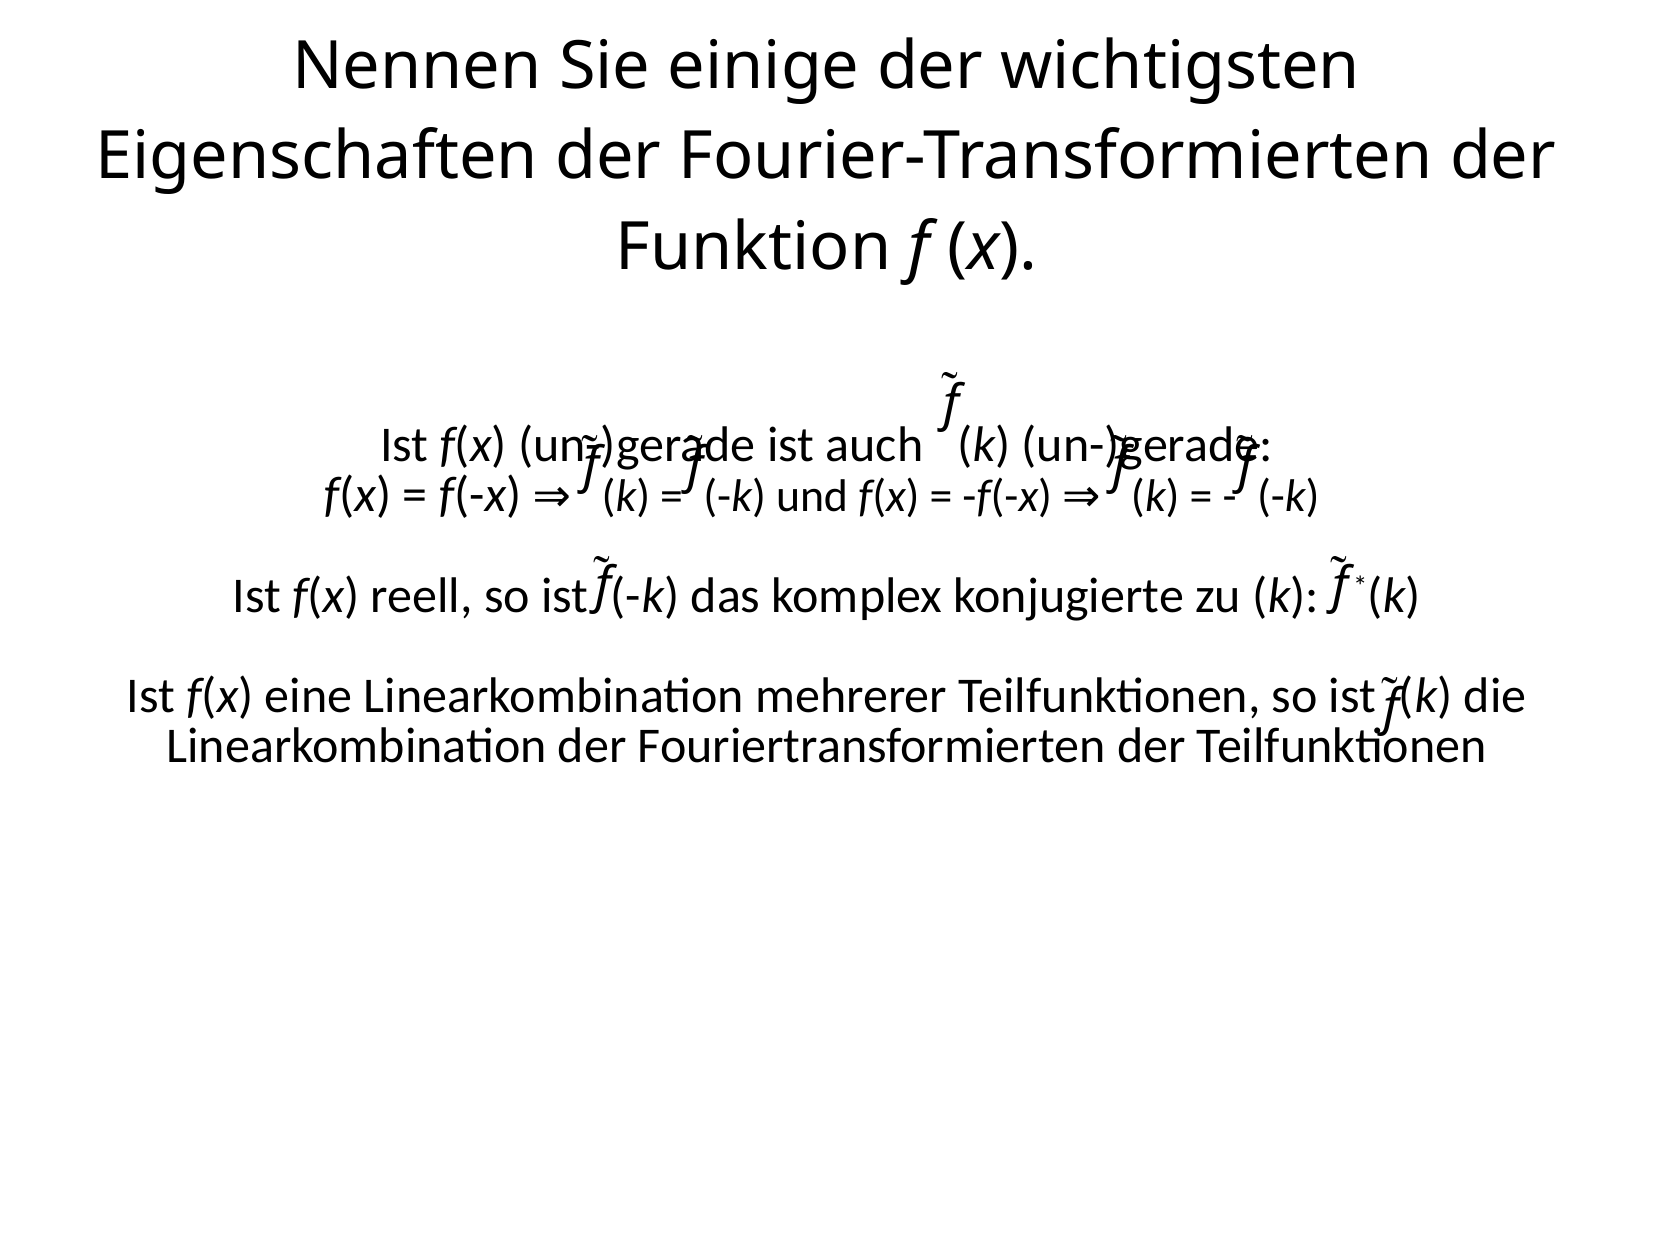

# Nennen Sie einige der wichtigsten Eigenschaften der Fourier-Transformierten der Funktion f (x).
Ist f(x) (un-)gerade ist auch (k) (un-)gerade:
f(x) = f(-x) ⇒ (k) = (-k) und f(x) = -f(-x) ⇒ (k) = - (-k)
Ist f(x) reell, so ist (-k) das komplex konjugierte zu (k): *(k)
Ist f(x) eine Linearkombination mehrerer Teilfunktionen, so ist (k) die Linearkombination der Fouriertransformierten der Teilfunktionen